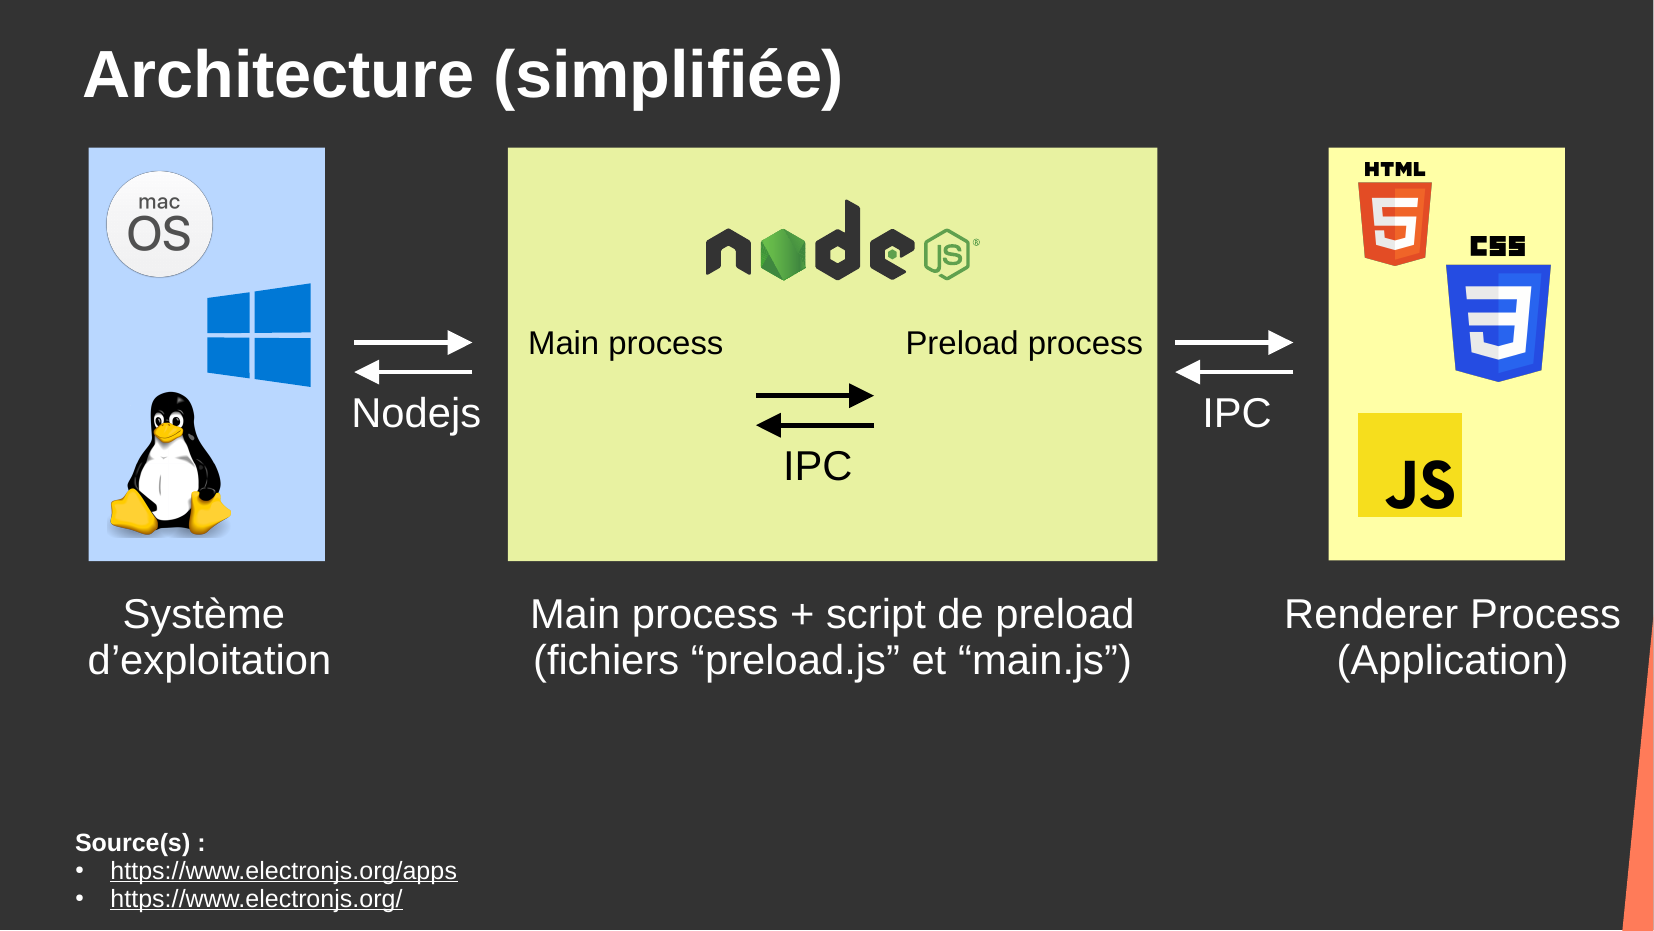

# Architecture (simplifiée)
Main process
Preload process
Nodejs
IPC
IPC
Système
d’exploitation
Main process + script de preload
(fichiers “preload.js” et “main.js”)
Renderer Process
(Application)
Source(s) :
https://www.electronjs.org/apps
https://www.electronjs.org/